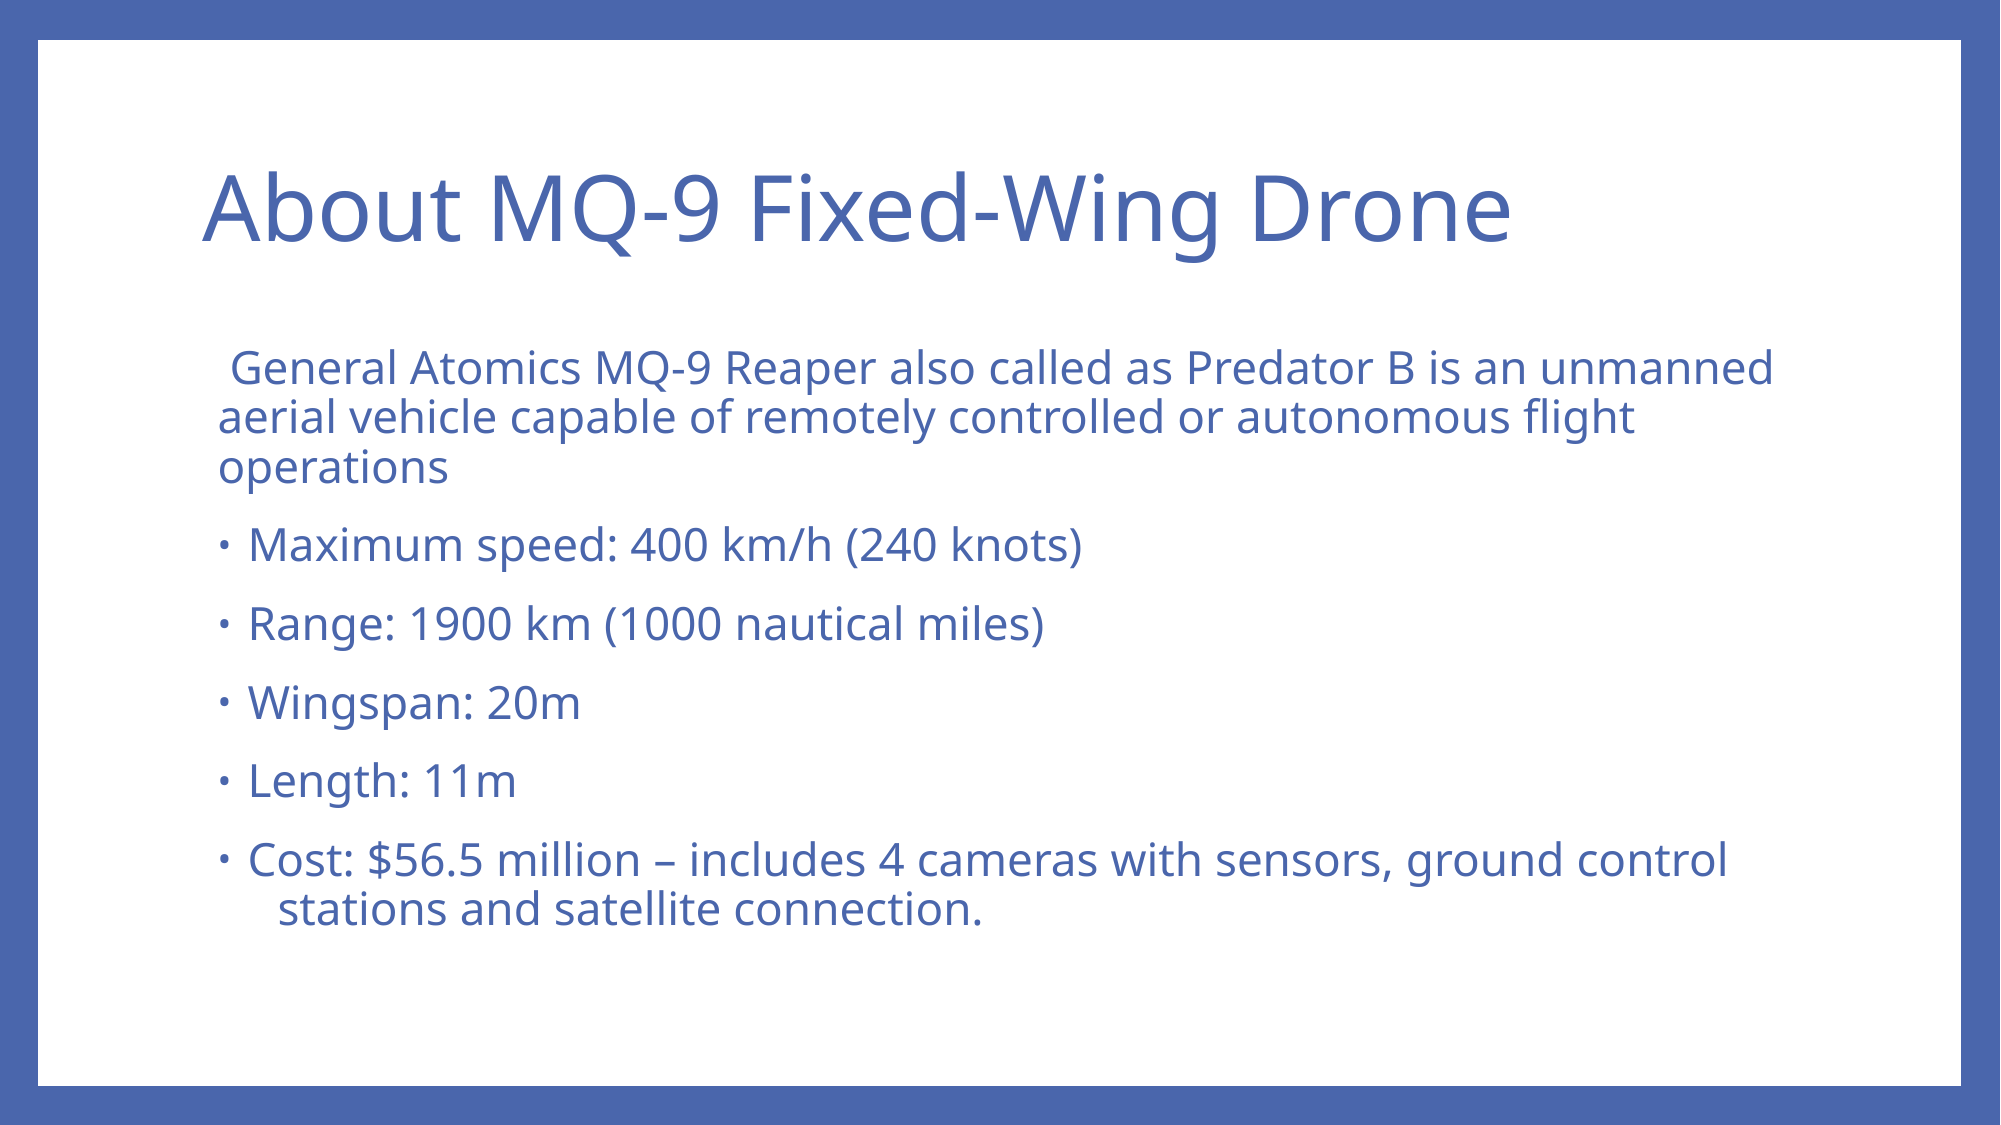

# About MQ-9 Fixed-Wing Drone
 General Atomics MQ-9 Reaper also called as Predator B is an unmanned aerial vehicle capable of remotely controlled or autonomous flight operations
Maximum speed: 400 km/h (240 knots)
Range: 1900 km (1000 nautical miles)
Wingspan: 20m
Length: 11m
Cost: $56.5 million – includes 4 cameras with sensors, ground control stations and satellite connection.